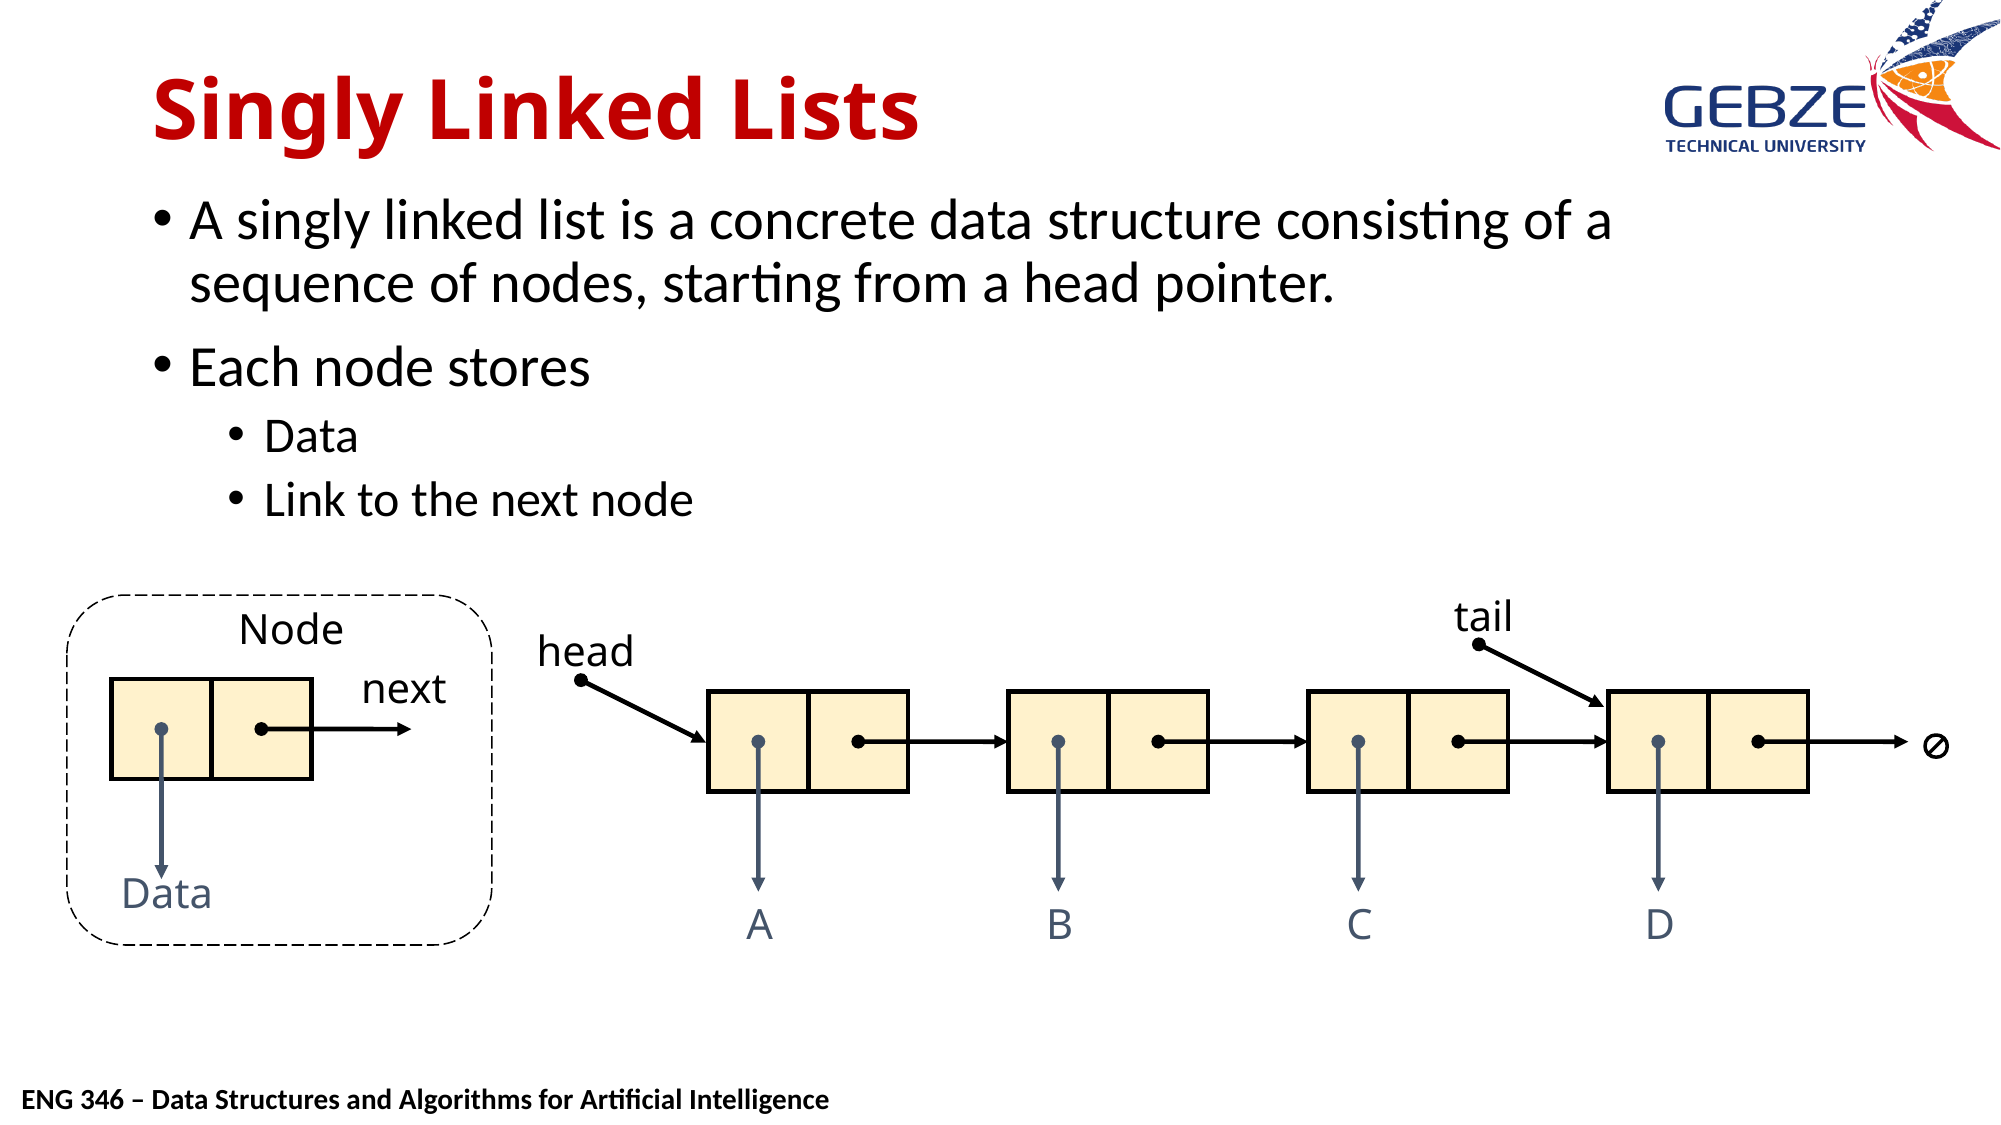

# Singly Linked Lists
A singly linked list is a concrete data structure consisting of a sequence of nodes, starting from a head pointer.
Each node stores
Data
Link to the next node
tail
Node
next
Data
head

A
B
C
D